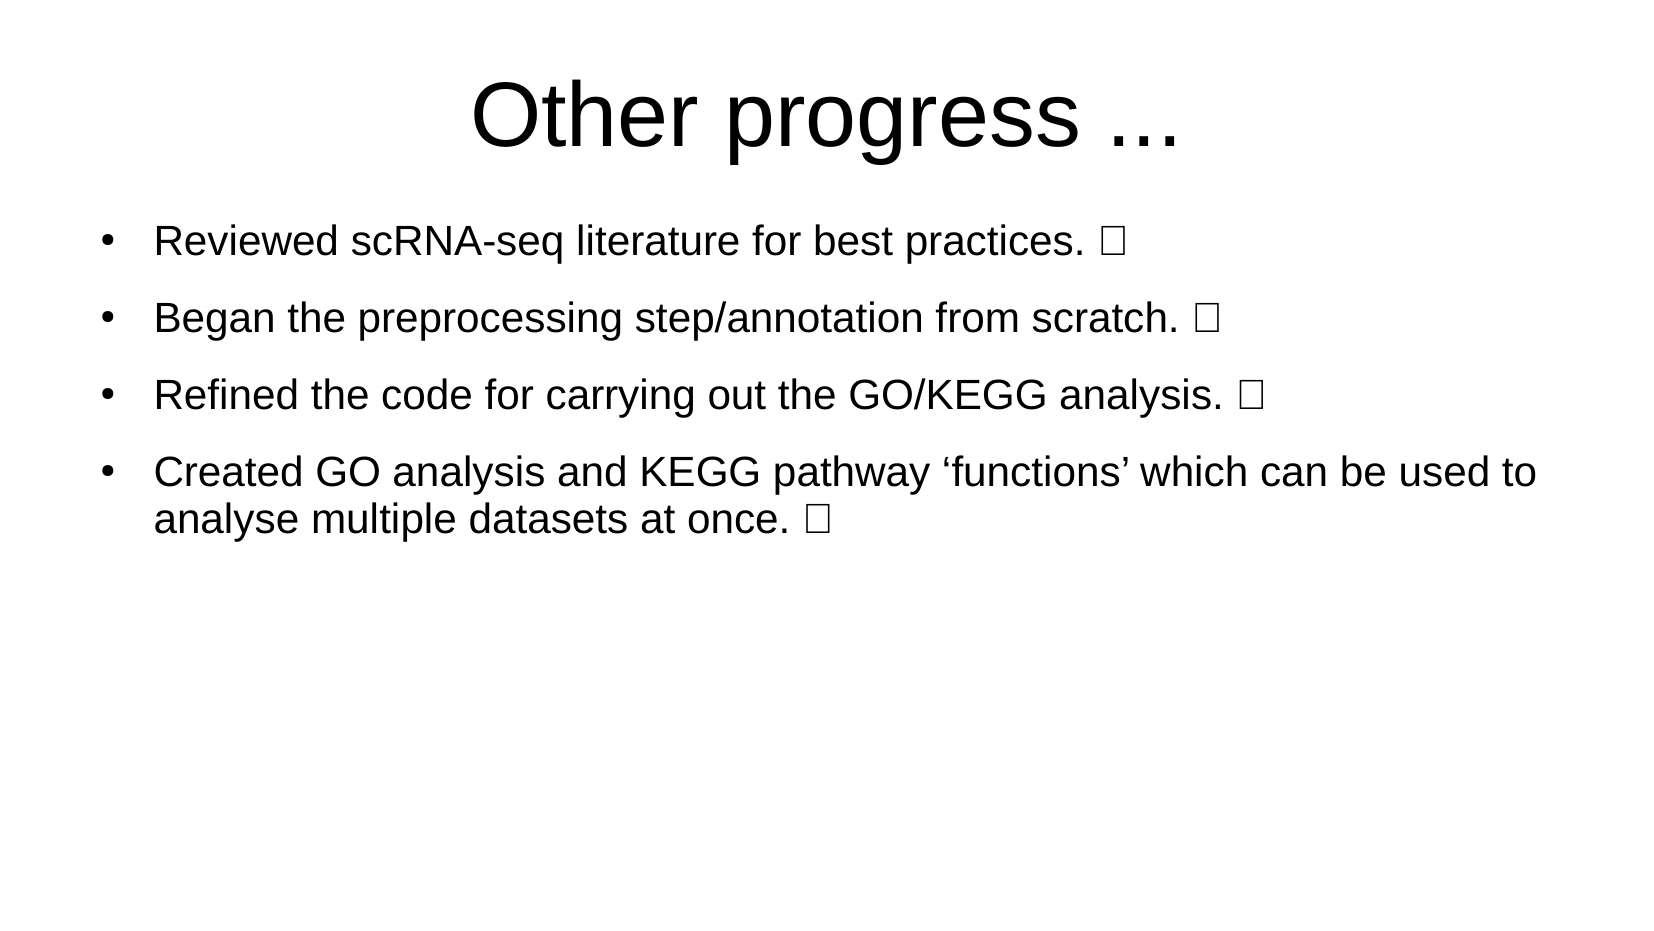

# Other progress ...
Reviewed scRNA-seq literature for best practices. ✅
Began the preprocessing step/annotation from scratch. ✅
Refined the code for carrying out the GO/KEGG analysis. ✅
Created GO analysis and KEGG pathway ‘functions’ which can be used to analyse multiple datasets at once. ✅